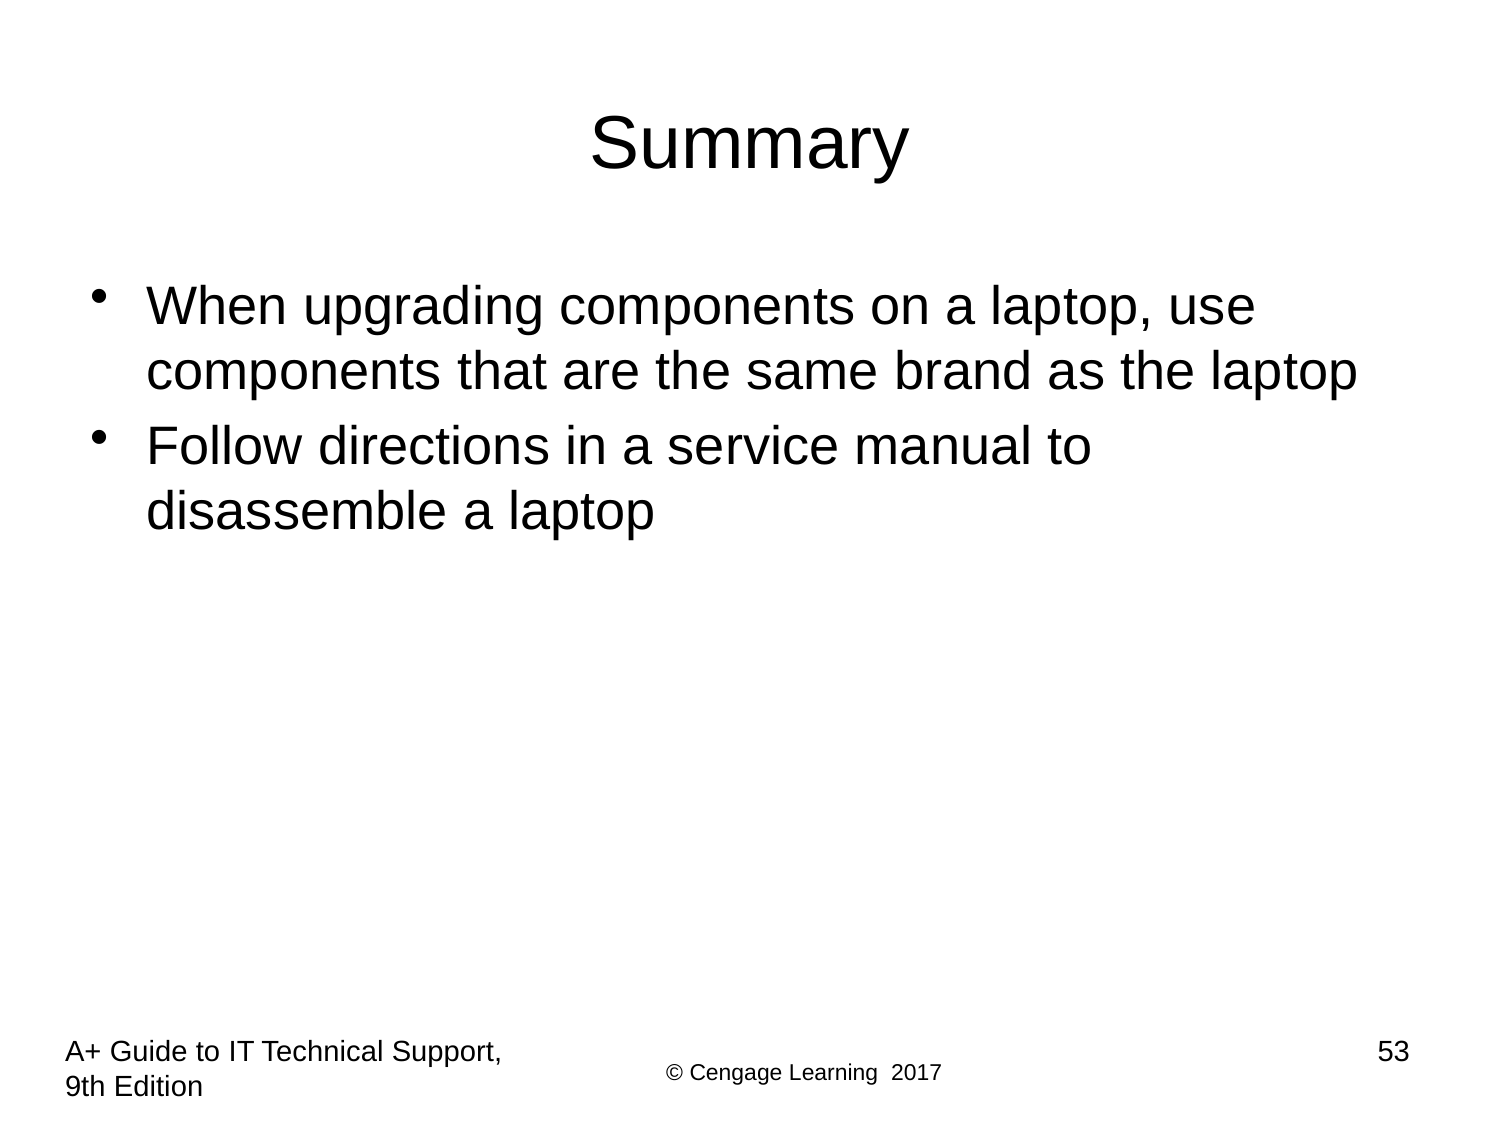

# Summary
When upgrading components on a laptop, use components that are the same brand as the laptop
Follow directions in a service manual to disassemble a laptop
A+ Guide to IT Technical Support, 9th Edition